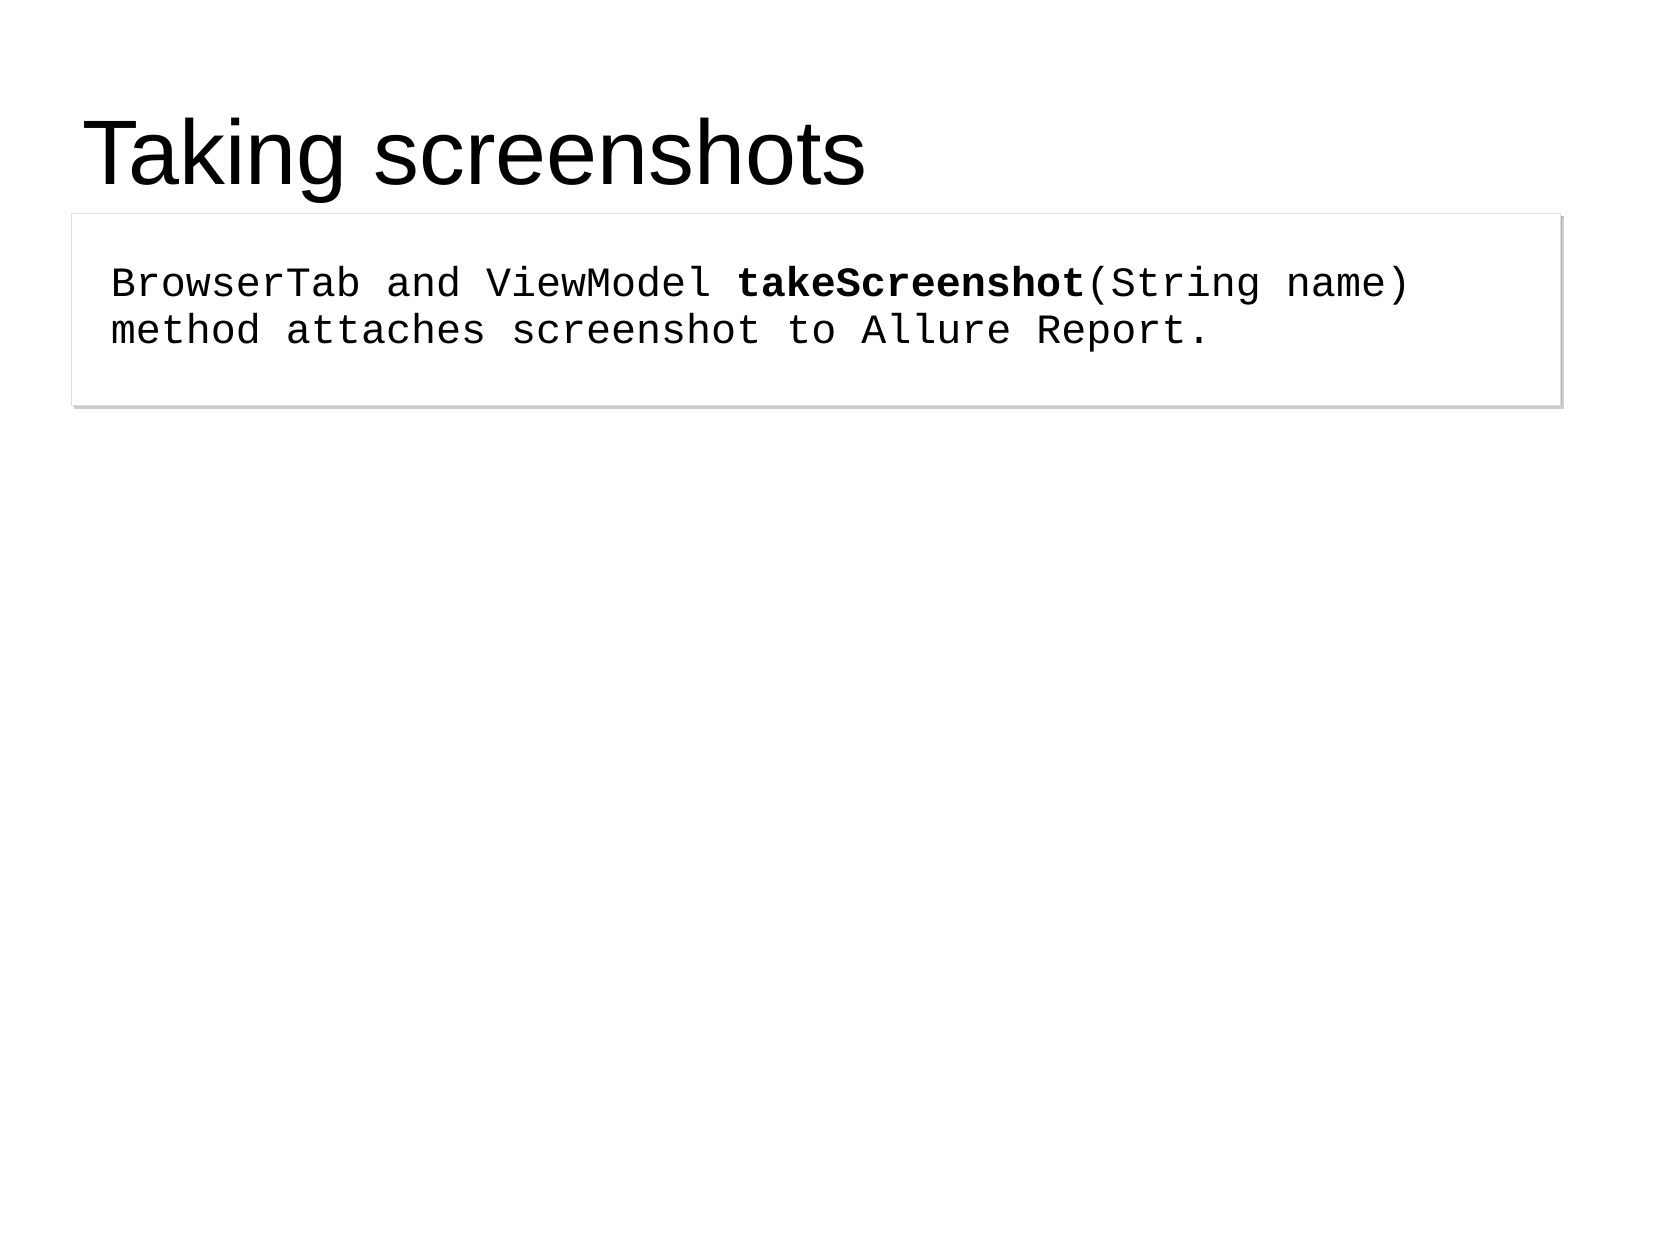

# Taking screenshots
BrowserTab and ViewModel takeScreenshot(String name) method attaches screenshot to Allure Report.